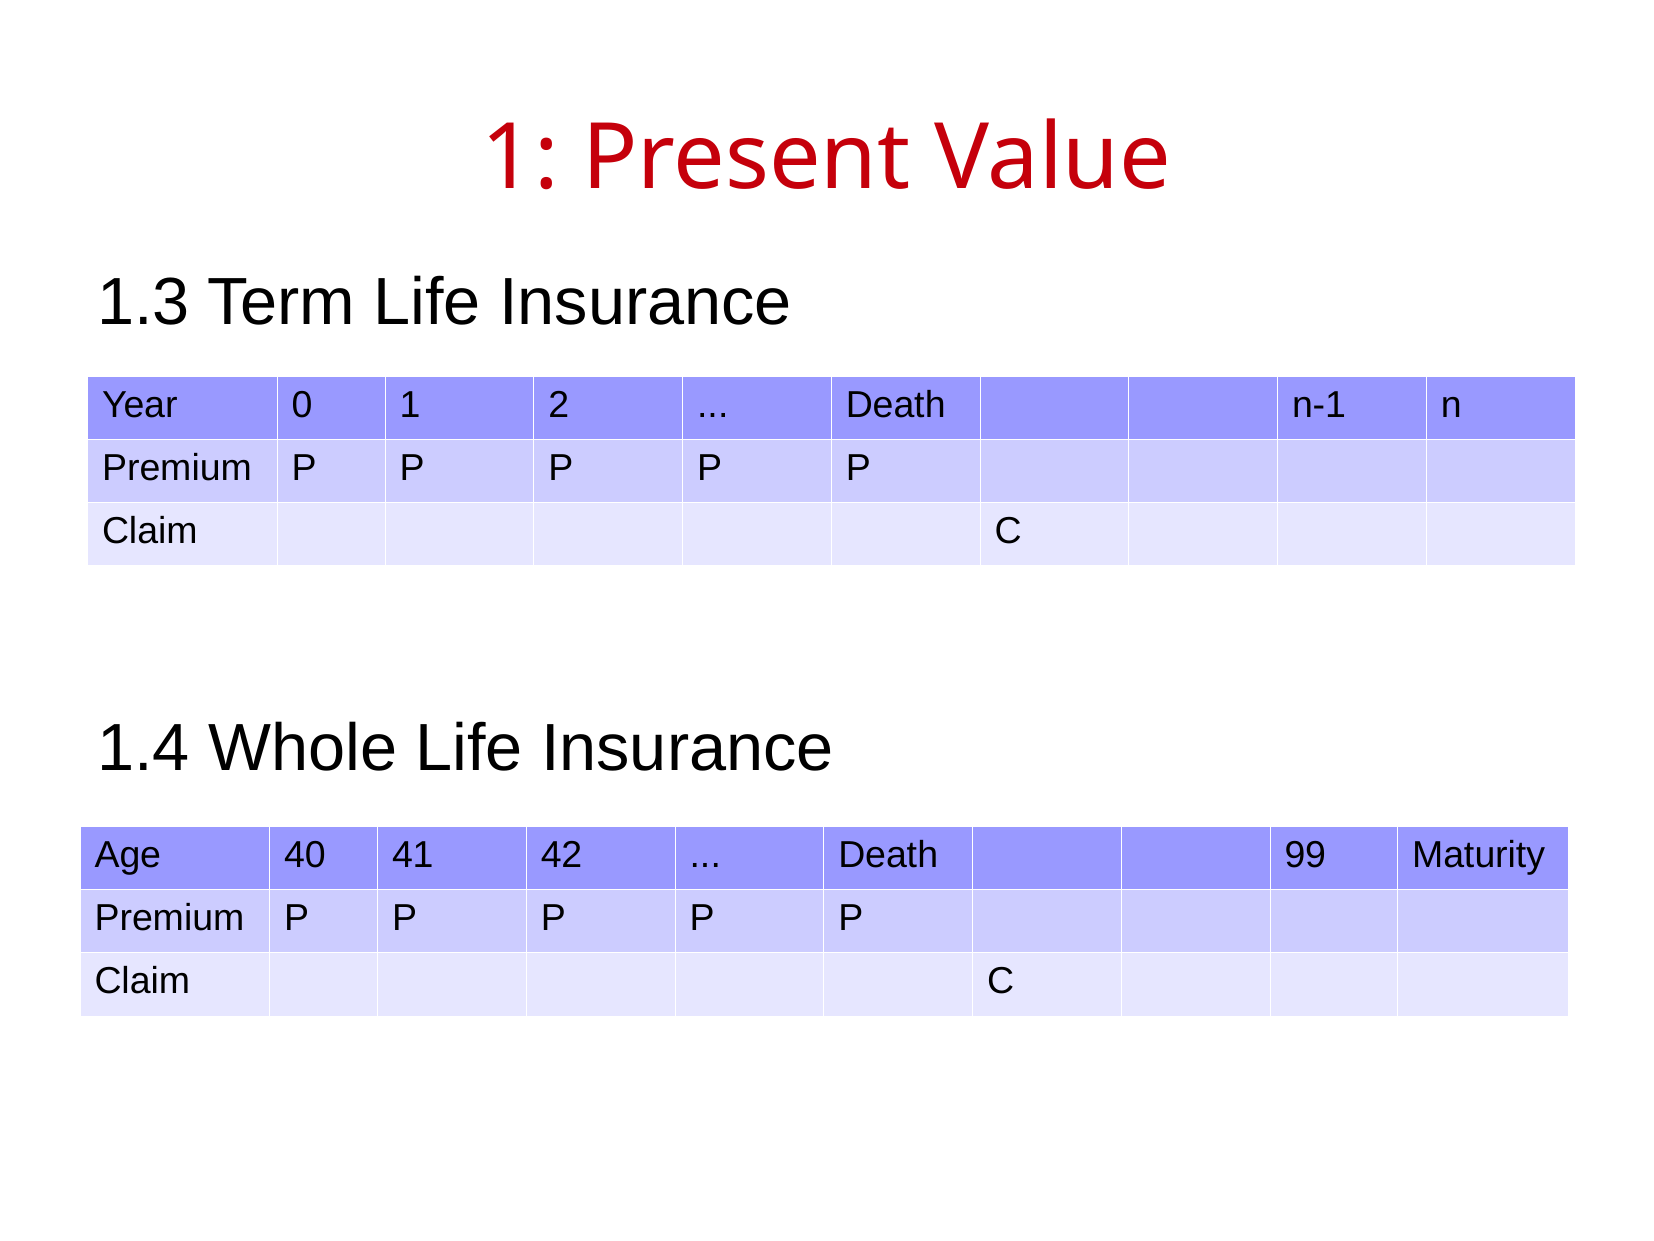

# 1: Present Value
1.3 Term Life Insurance
| Year | 0 | 1 | 2 | ... | Death | | | n-1 | n |
| --- | --- | --- | --- | --- | --- | --- | --- | --- | --- |
| Premium | P | P | P | P | P | | | | |
| Claim | | | | | | C | | | |
1.4 Whole Life Insurance
| Age | 40 | 41 | 42 | ... | Death | | | 99 | Maturity |
| --- | --- | --- | --- | --- | --- | --- | --- | --- | --- |
| Premium | P | P | P | P | P | | | | |
| Claim | | | | | | C | | | |